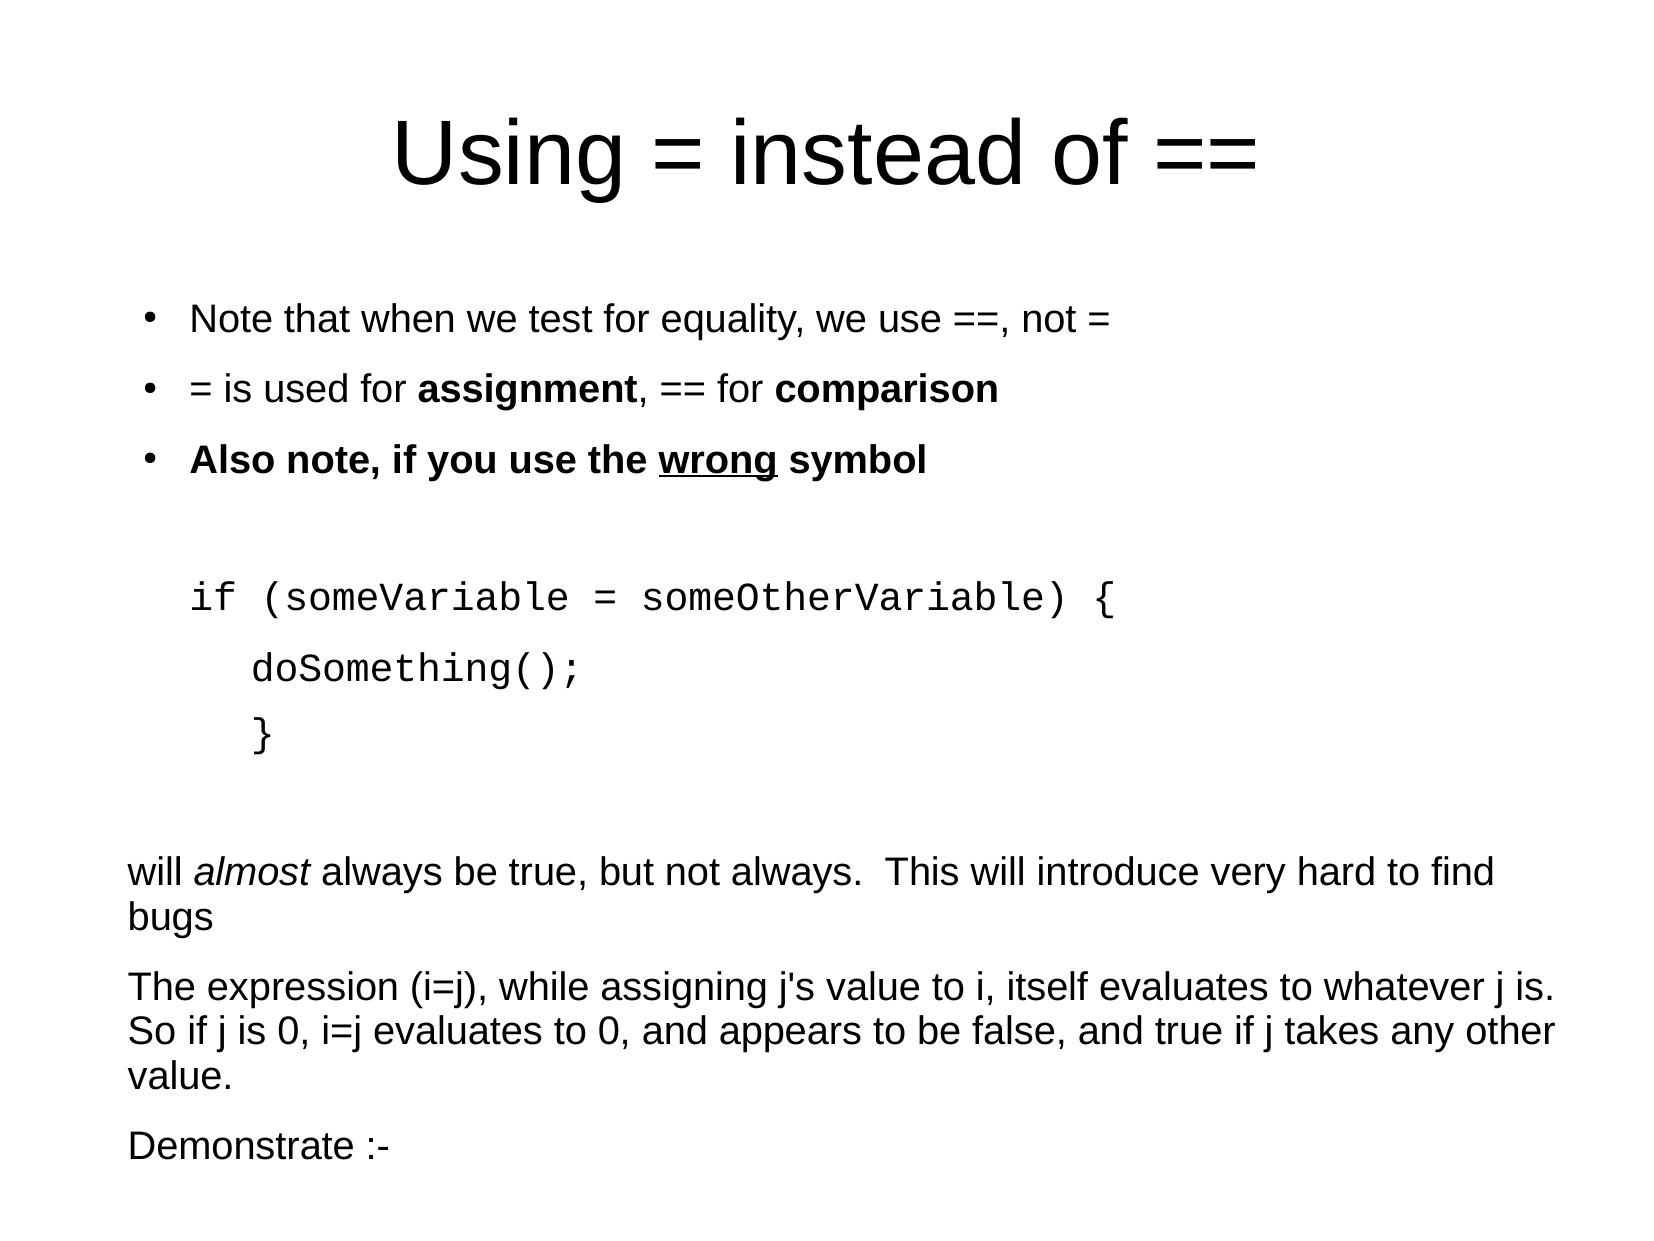

# Using = instead of ==
Note that when we test for equality, we use ==, not =
= is used for assignment, == for comparison
Also note, if you use the wrong symbol
if (someVariable = someOtherVariable) {
doSomething();
}
will almost always be true, but not always. This will introduce very hard to find bugs
The expression (i=j), while assigning j's value to i, itself evaluates to whatever j is. So if j is 0, i=j evaluates to 0, and appears to be false, and true if j takes any other value.
Demonstrate :-